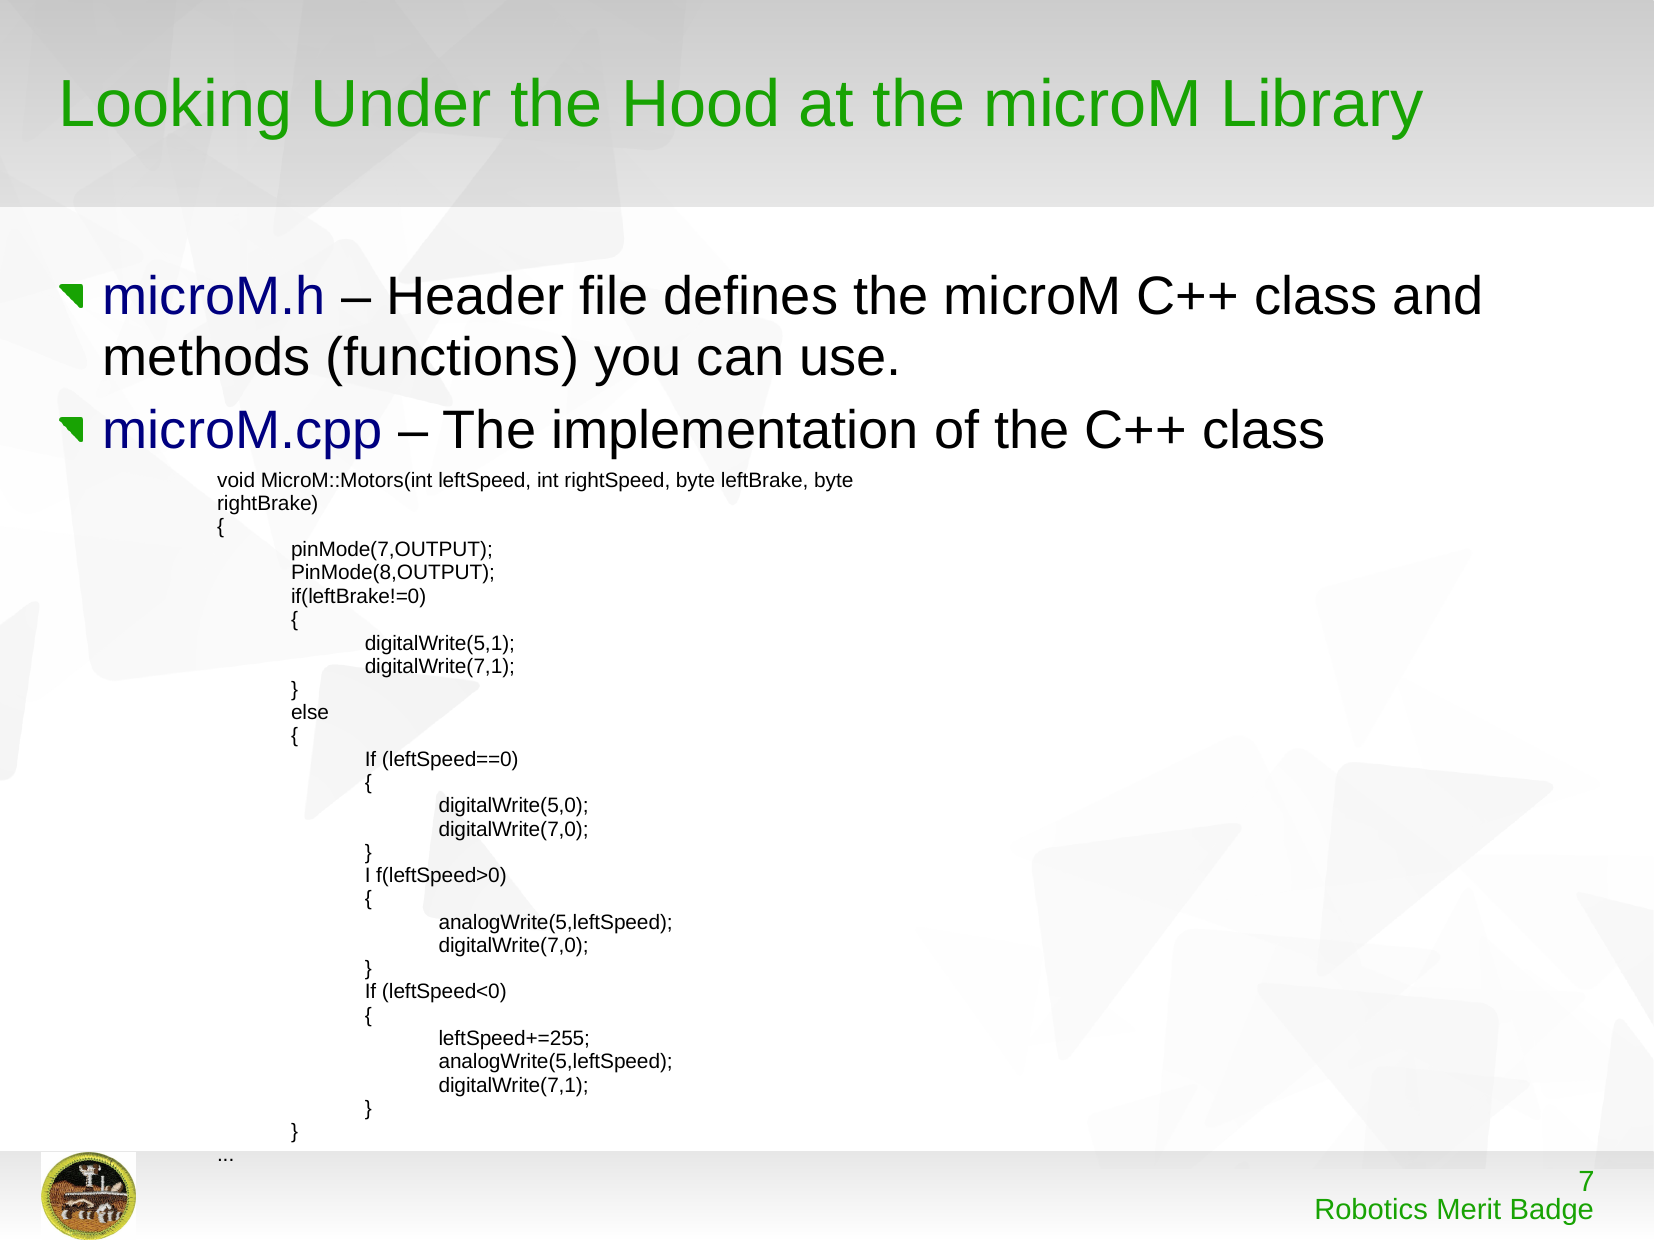

# Looking Under the Hood at the microM Library
microM.h – Header file defines the microM C++ class and methods (functions) you can use.
microM.cpp – The implementation of the C++ class
void MicroM::Motors(int leftSpeed, int rightSpeed, byte leftBrake, byte rightBrake)
{
	pinMode(7,OUTPUT);
	PinMode(8,OUTPUT);
	if(leftBrake!=0)
	{
		digitalWrite(5,1);
		digitalWrite(7,1);
	}
	else
	{
		If (leftSpeed==0)
		{
			digitalWrite(5,0);
			digitalWrite(7,0);
		}
		I f(leftSpeed>0)
		{
			analogWrite(5,leftSpeed);
			digitalWrite(7,0);
		}
		If (leftSpeed<0)
		{
			leftSpeed+=255;
			analogWrite(5,leftSpeed);
			digitalWrite(7,1);
		}
	}
...
7
Robotics Merit Badge